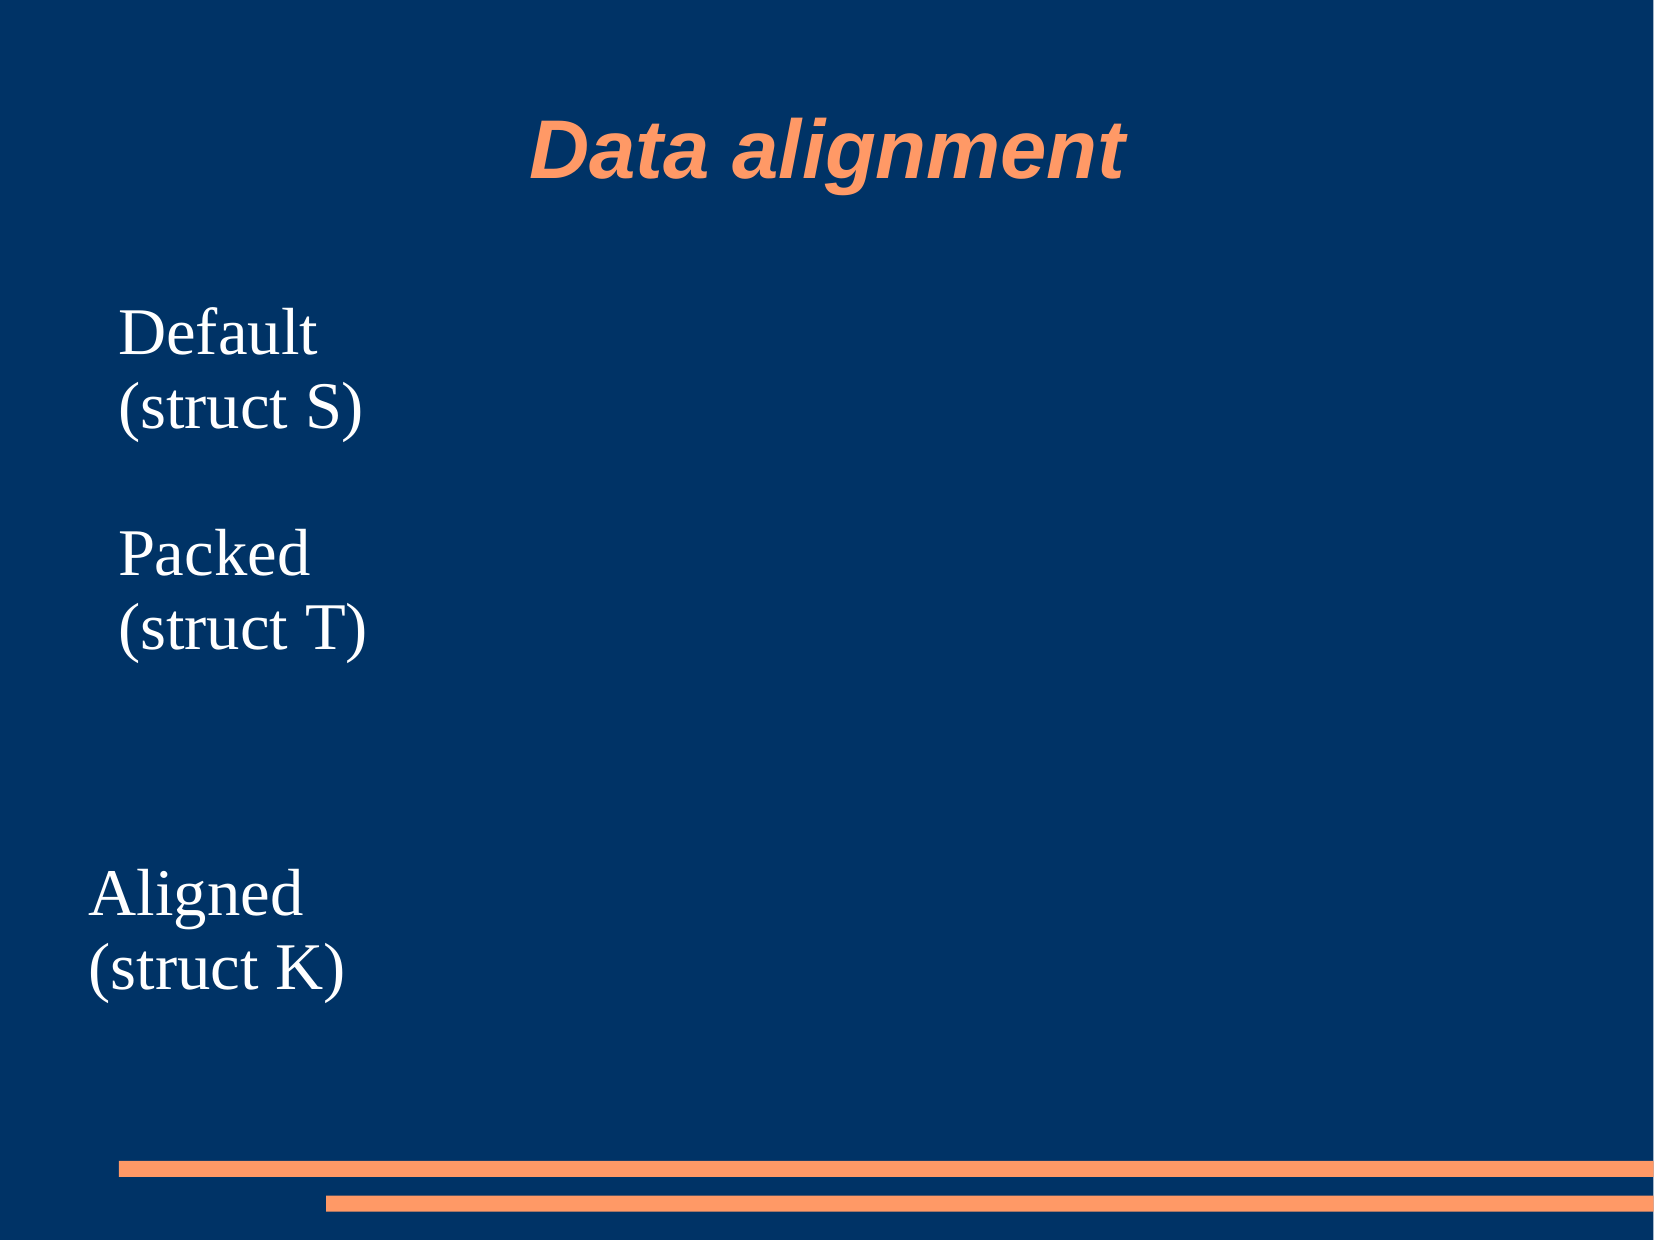

# Data alignment
Default (struct S)
Packed (struct T)
Aligned
(struct K)